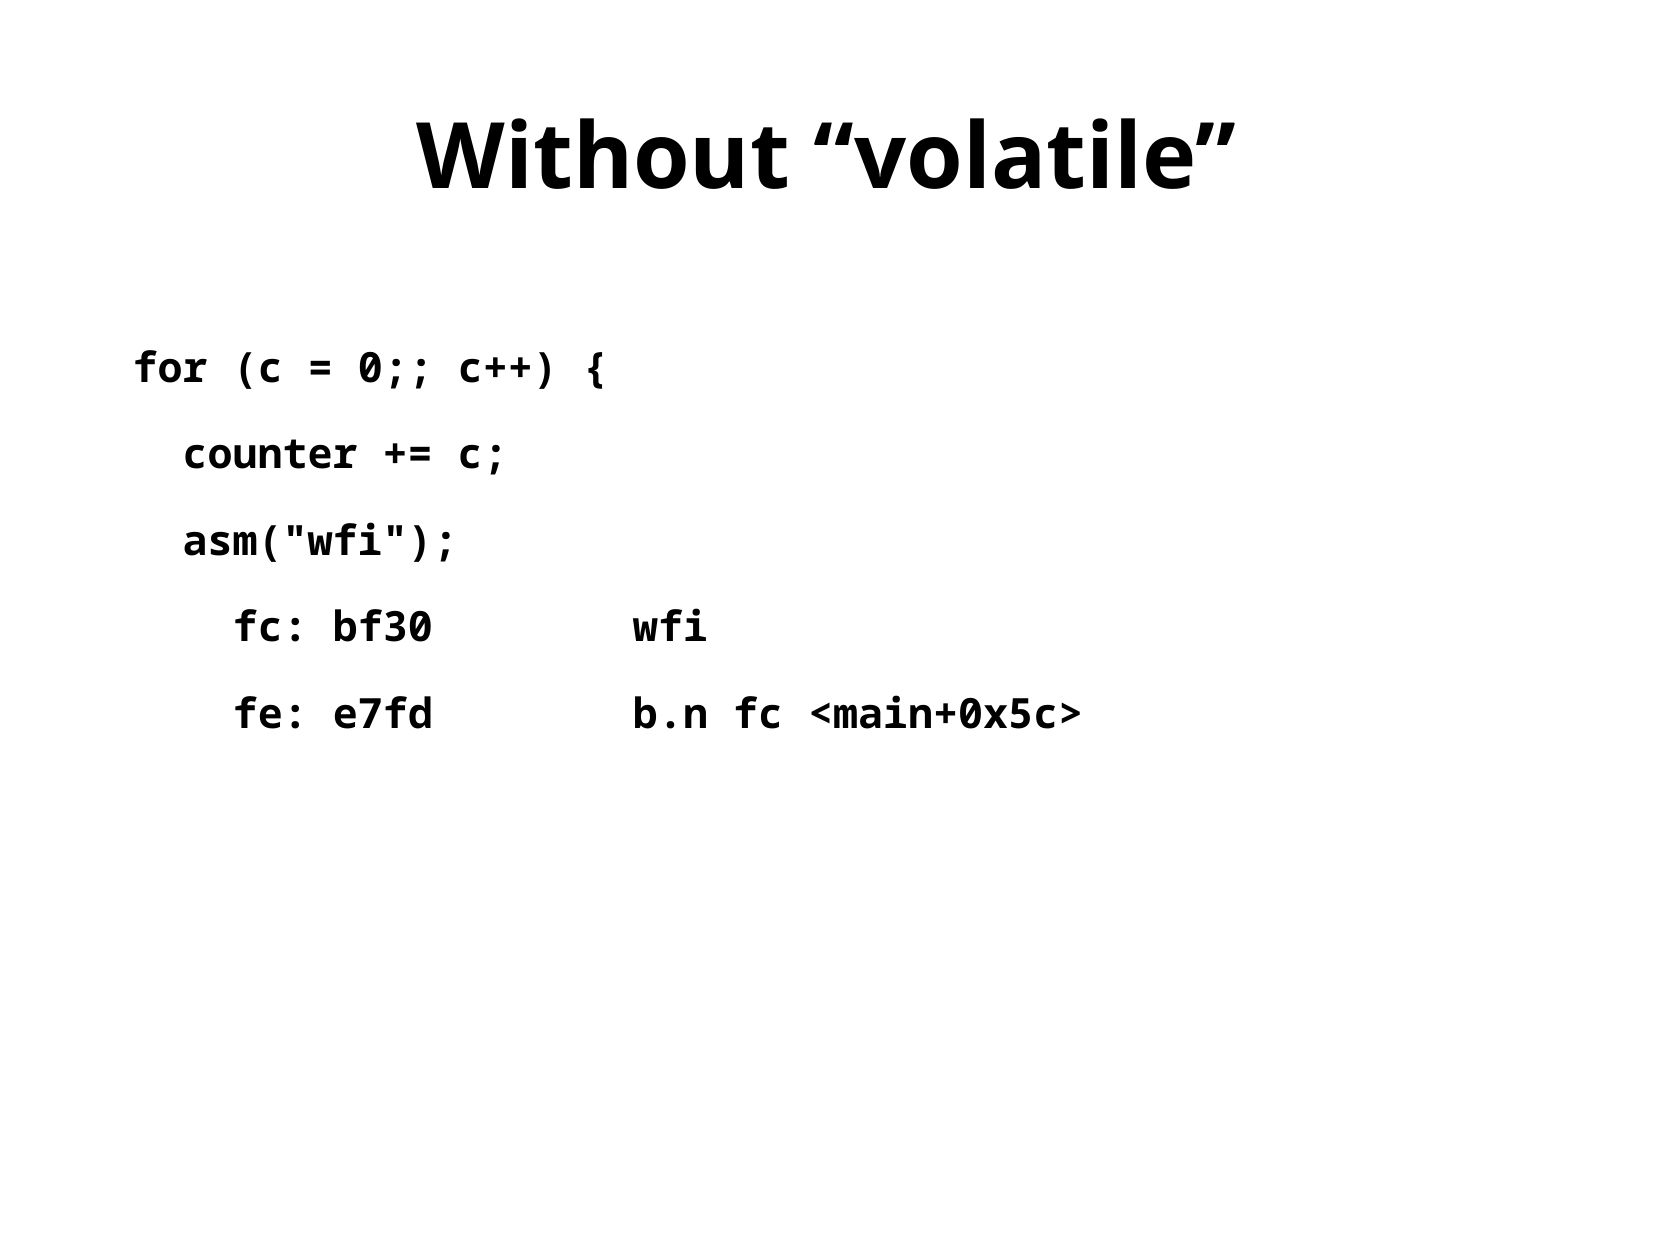

# Without “volatile”
 for (c = 0;; c++) {
 counter += c;
 asm("wfi");
 fc: bf30 wfi
 fe: e7fd b.n fc <main+0x5c>